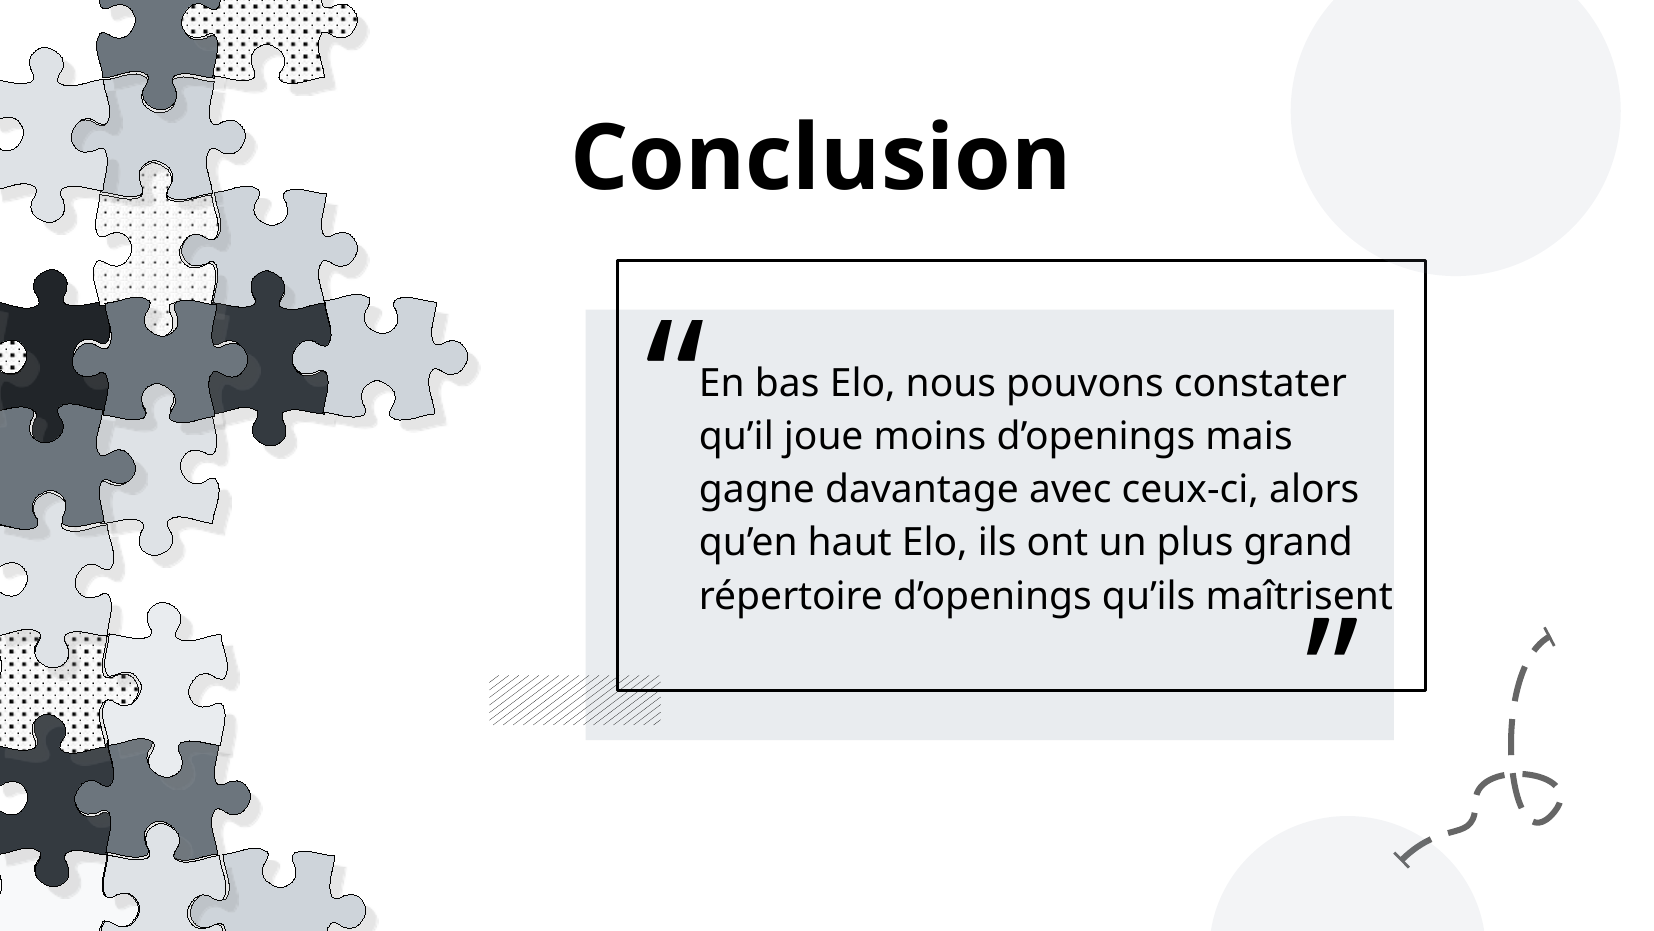

# Conclusion
En bas Elo, nous pouvons constater qu’il joue moins d’openings mais gagne davantage avec ceux-ci, alors qu’en haut Elo, ils ont un plus grand répertoire d’openings qu’ils maîtrisent